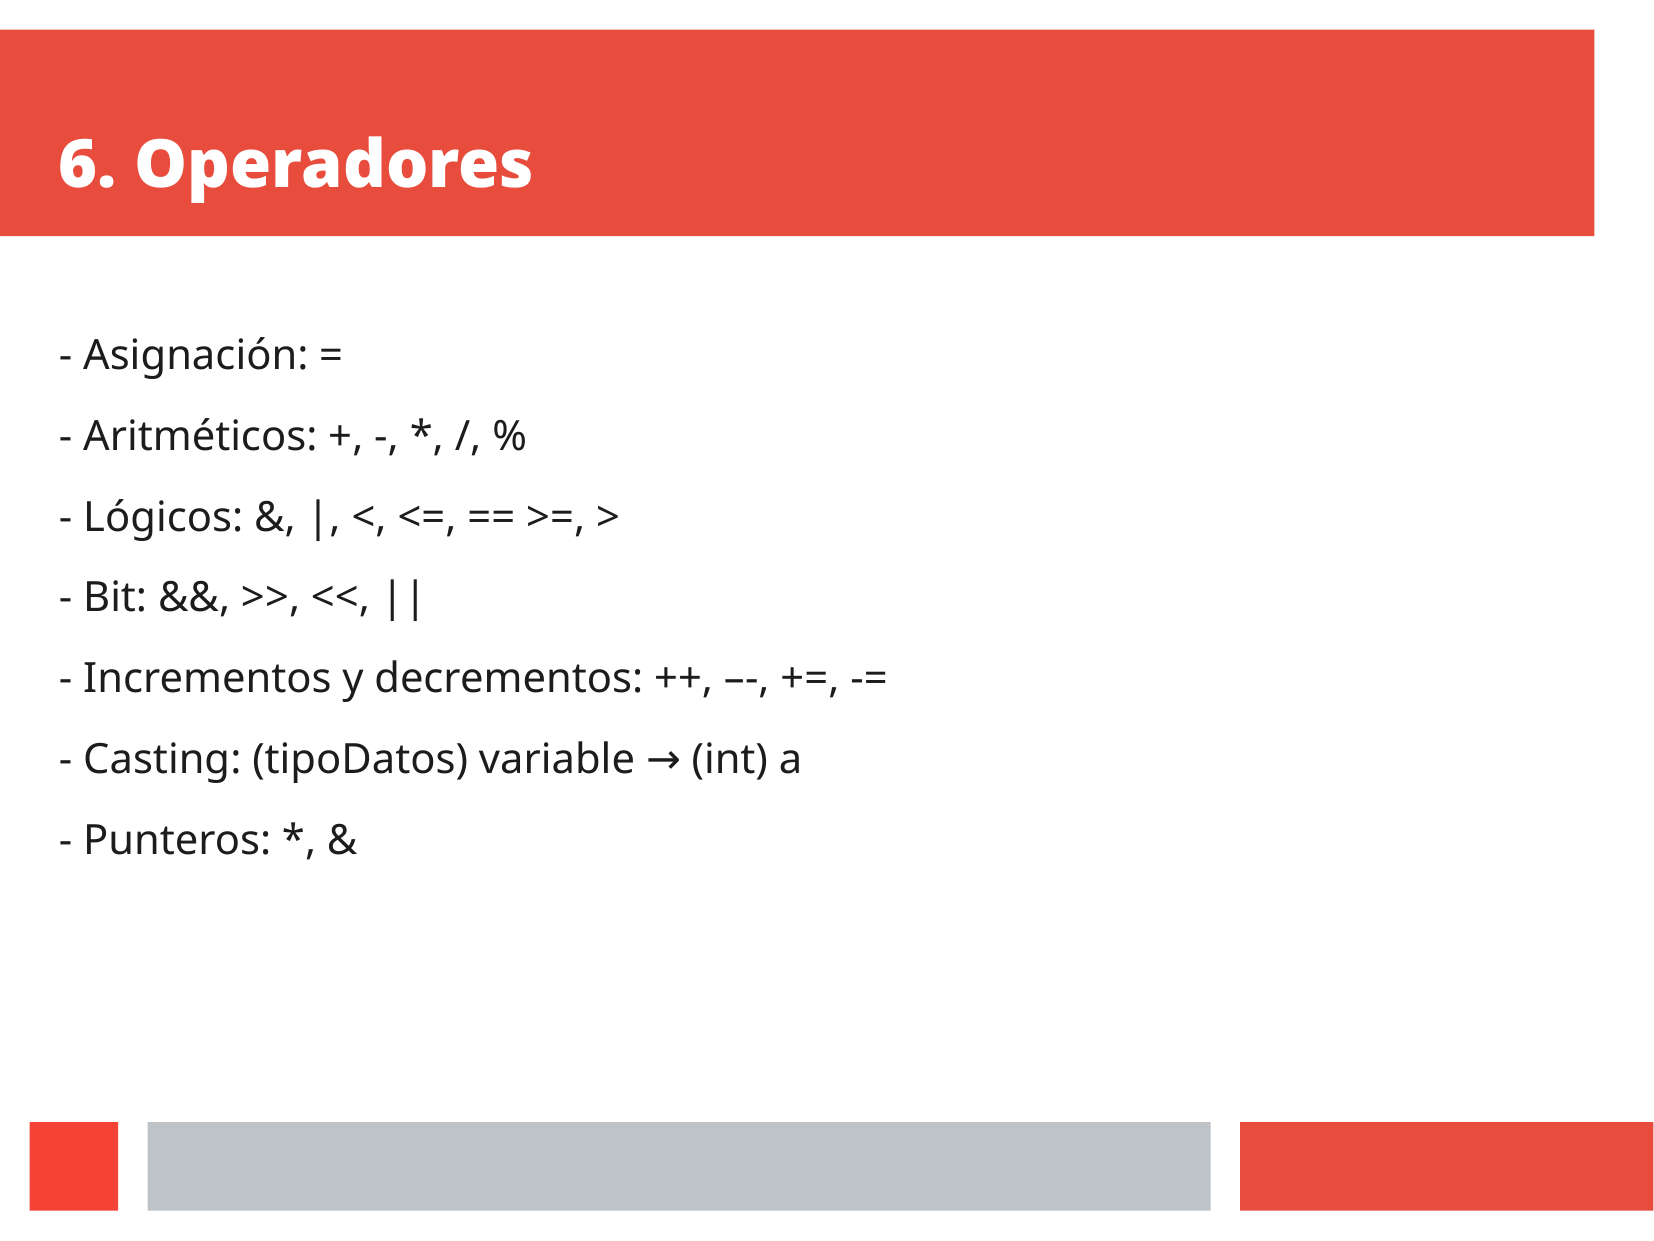

# 6. Operadores
- Asignación: =
- Aritméticos: +, -, *, /, %
- Lógicos: &, |, <, <=, == >=, >
- Bit: &&, >>, <<, ||
- Incrementos y decrementos: ++, –-, +=, -=
- Casting: (tipoDatos) variable → (int) a
- Punteros: *, &